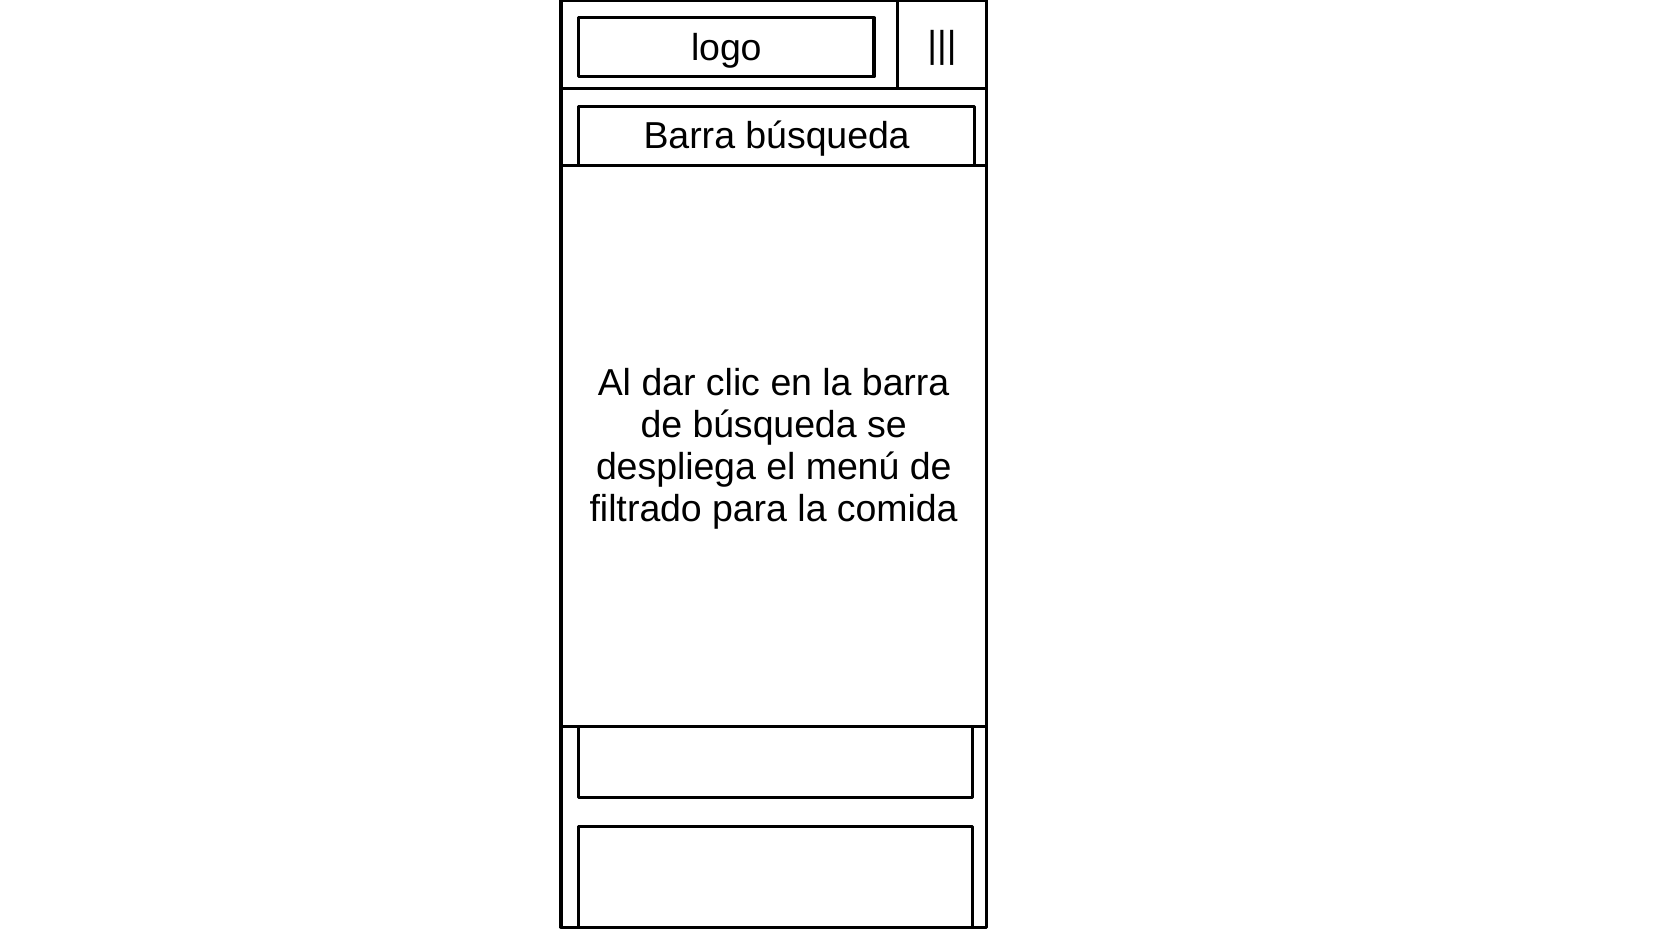

|||
logo
Barra búsqueda
Al dar clic en la barra de búsqueda se despliega el menú de filtrado para la comida
comida
comida